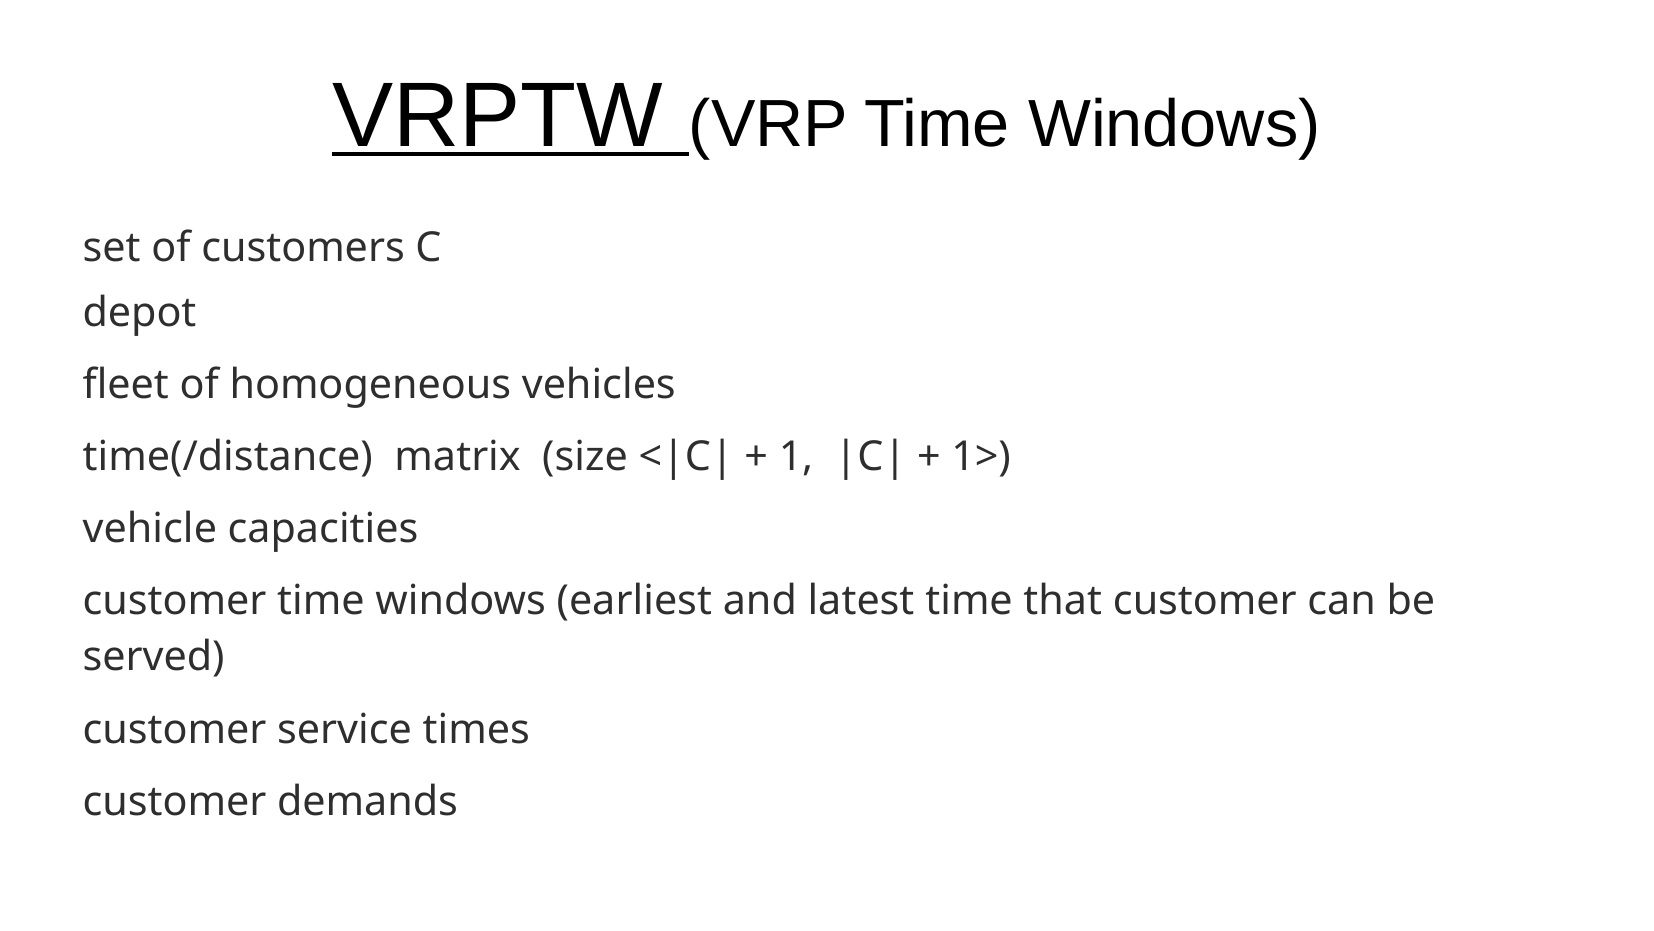

# VRPTW (VRP Time Windows)
set of customers C
depot
fleet of homogeneous vehicles
time(/distance) matrix (size <|C| + 1, |C| + 1>)
vehicle capacities
customer time windows (earliest and latest time that customer can be served)
customer service times
customer demands